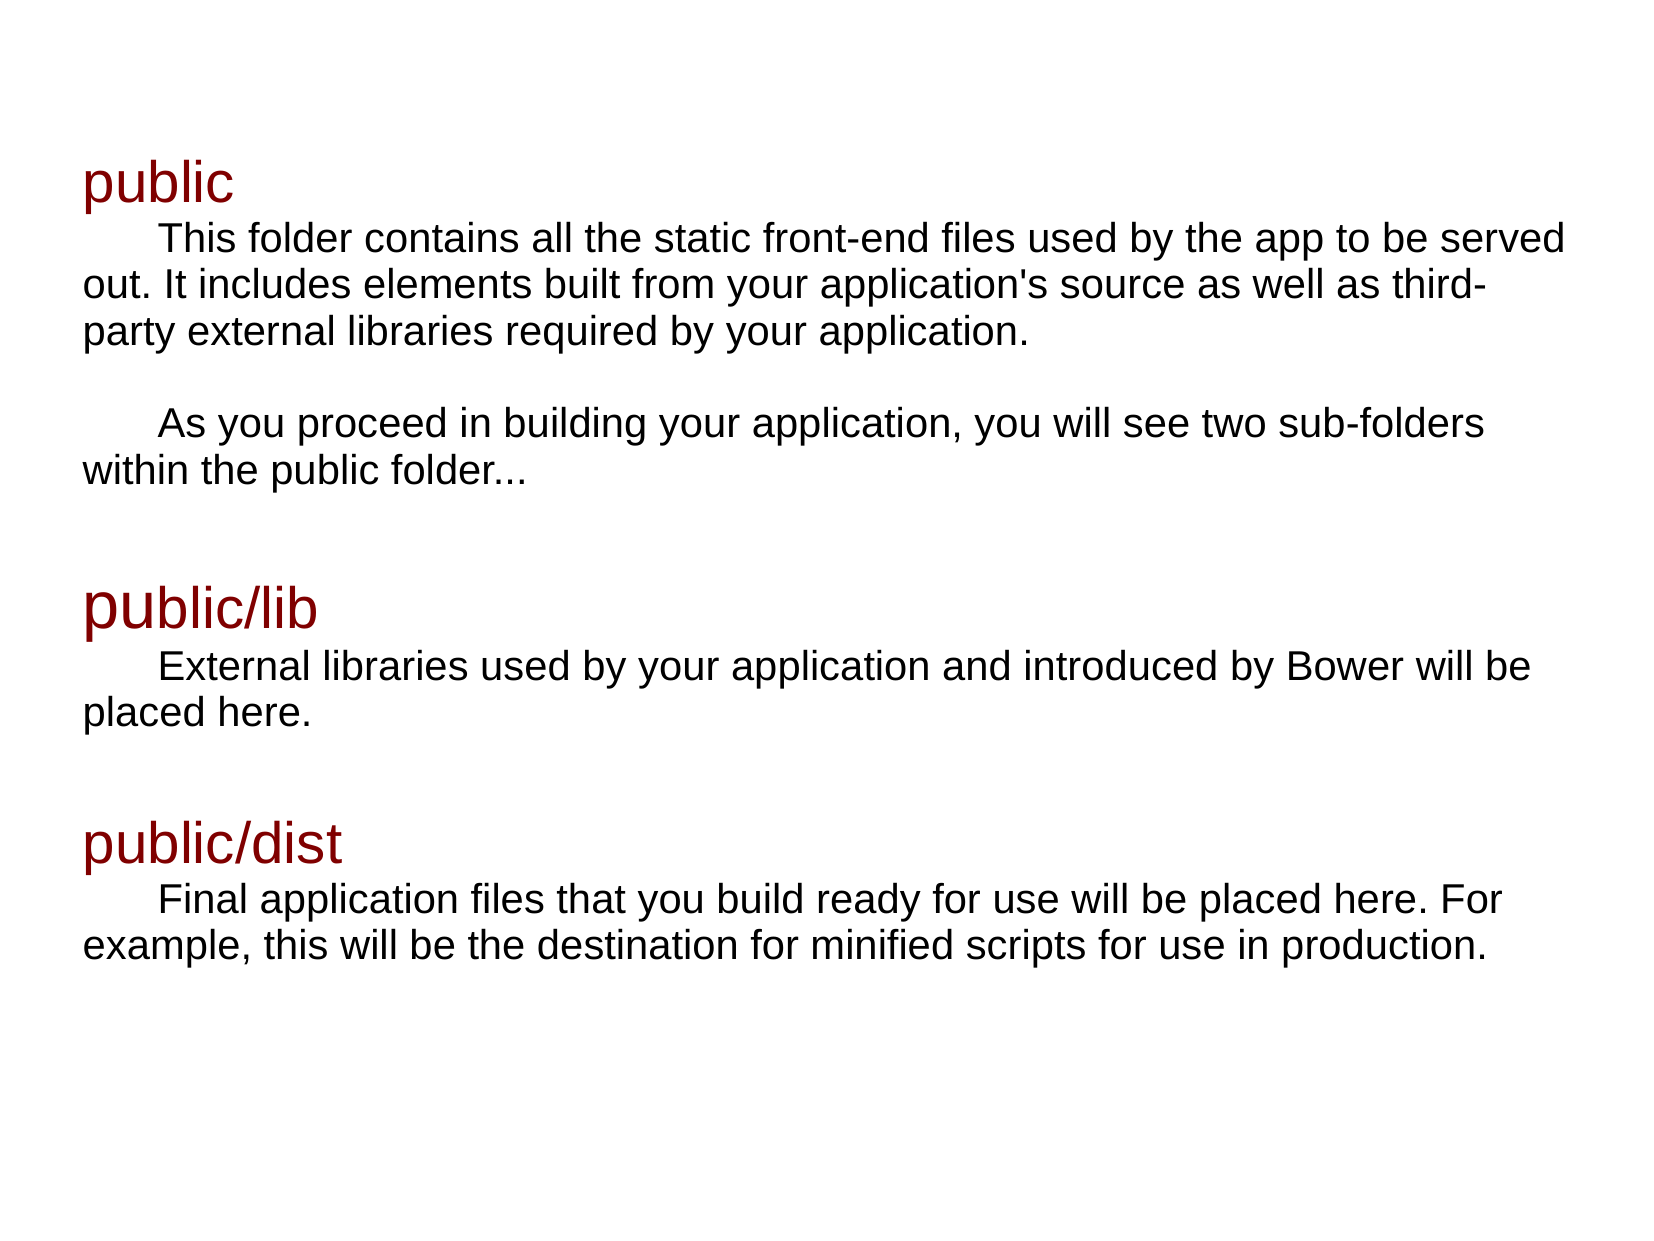

# public
	This folder contains all the static front-end files used by the app to be served out. It includes elements built from your application's source as well as third-party external libraries required by your application.
	As you proceed in building your application, you will see two sub-folders within the public folder...
public/lib
	External libraries used by your application and introduced by Bower will be placed here.
public/dist
	Final application files that you build ready for use will be placed here. For example, this will be the destination for minified scripts for use in production.